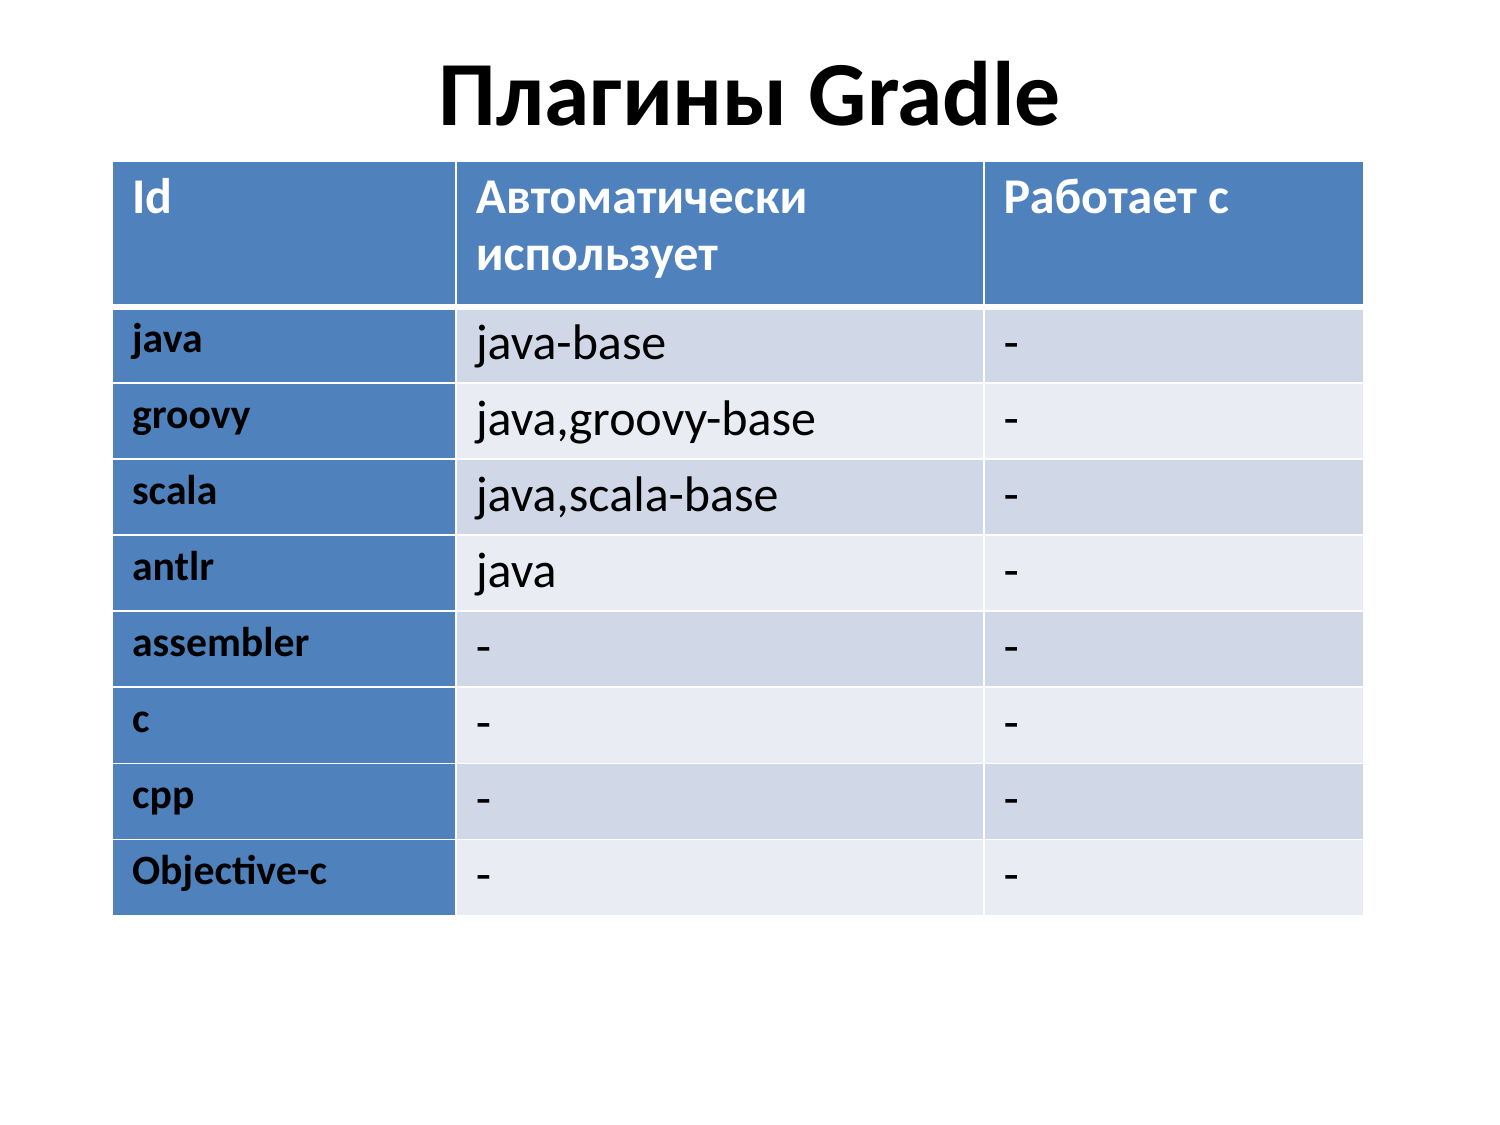

# Плагины Gradle
| Id | Автоматически использует | Работает с |
| --- | --- | --- |
| java | java-base | - |
| groovy | java,groovy-base | - |
| scala | java,scala-base | - |
| antlr | java | - |
| assembler | - | - |
| c | - | - |
| cpp | - | - |
| Objective-c | - | - |